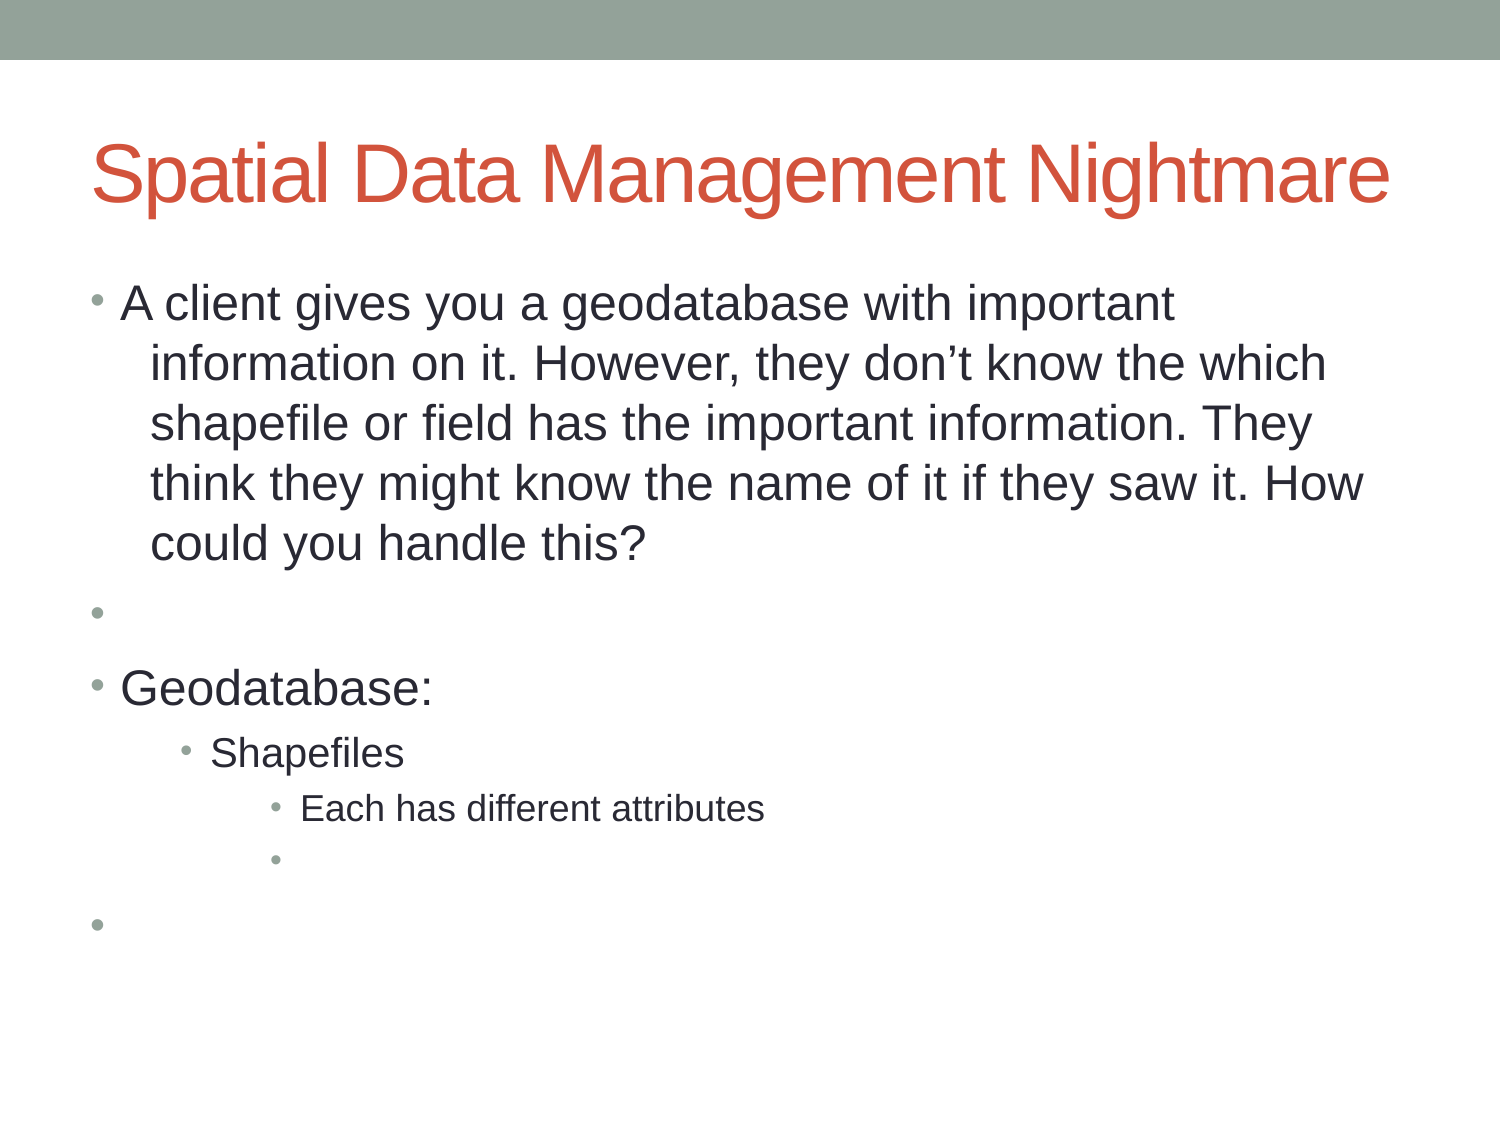

# Spatial Data Management Nightmare
A client gives you a geodatabase with important information on it. However, they don’t know the which shapefile or field has the important information. They think they might know the name of it if they saw it. How could you handle this?
Geodatabase:
Shapefiles
Each has different attributes